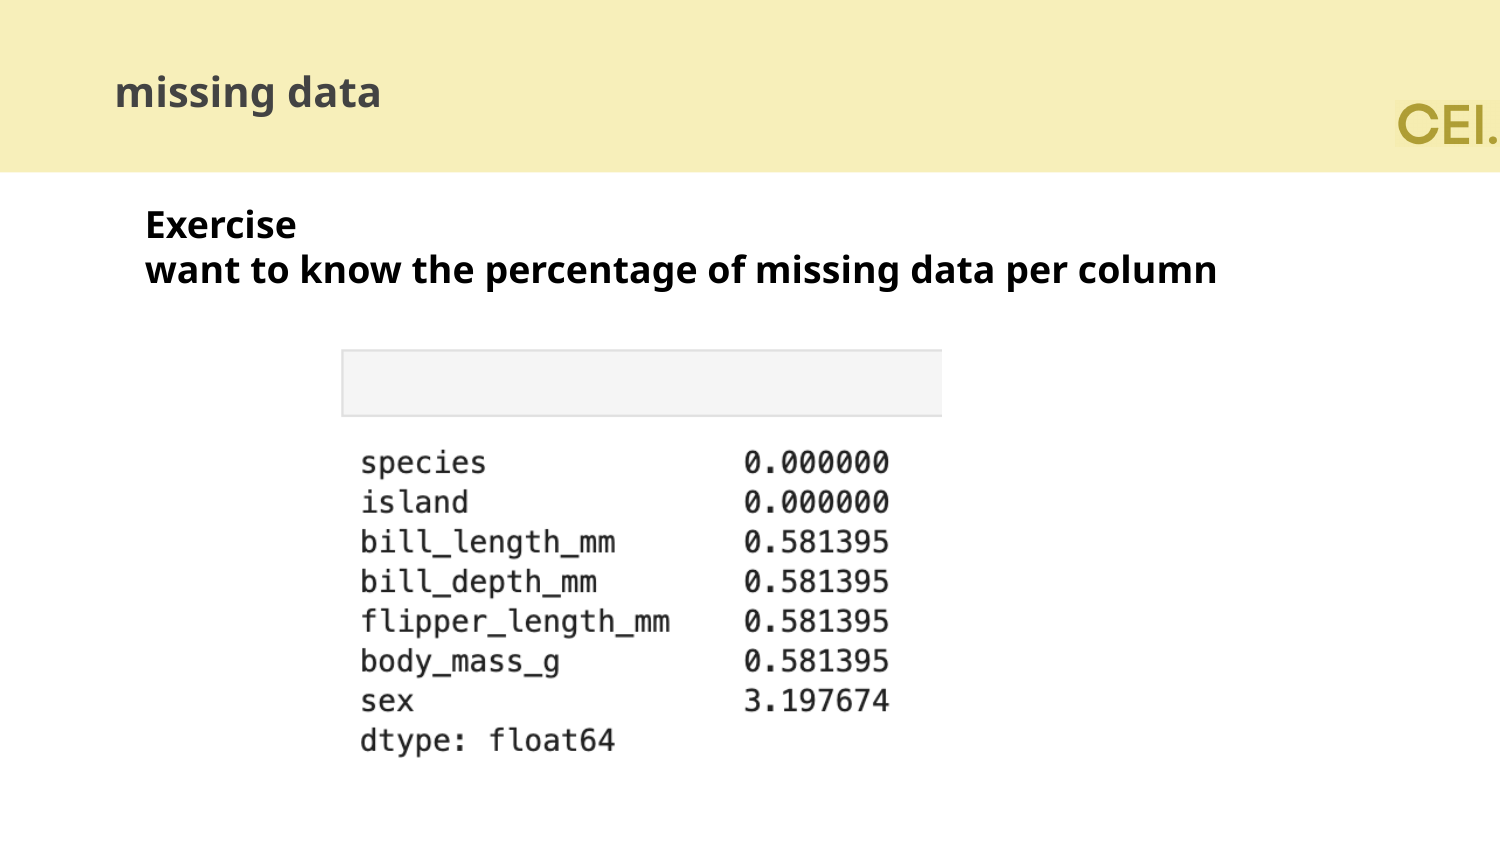

missing data
python if else statements
Exercise
want to know the percentage of missing data per column